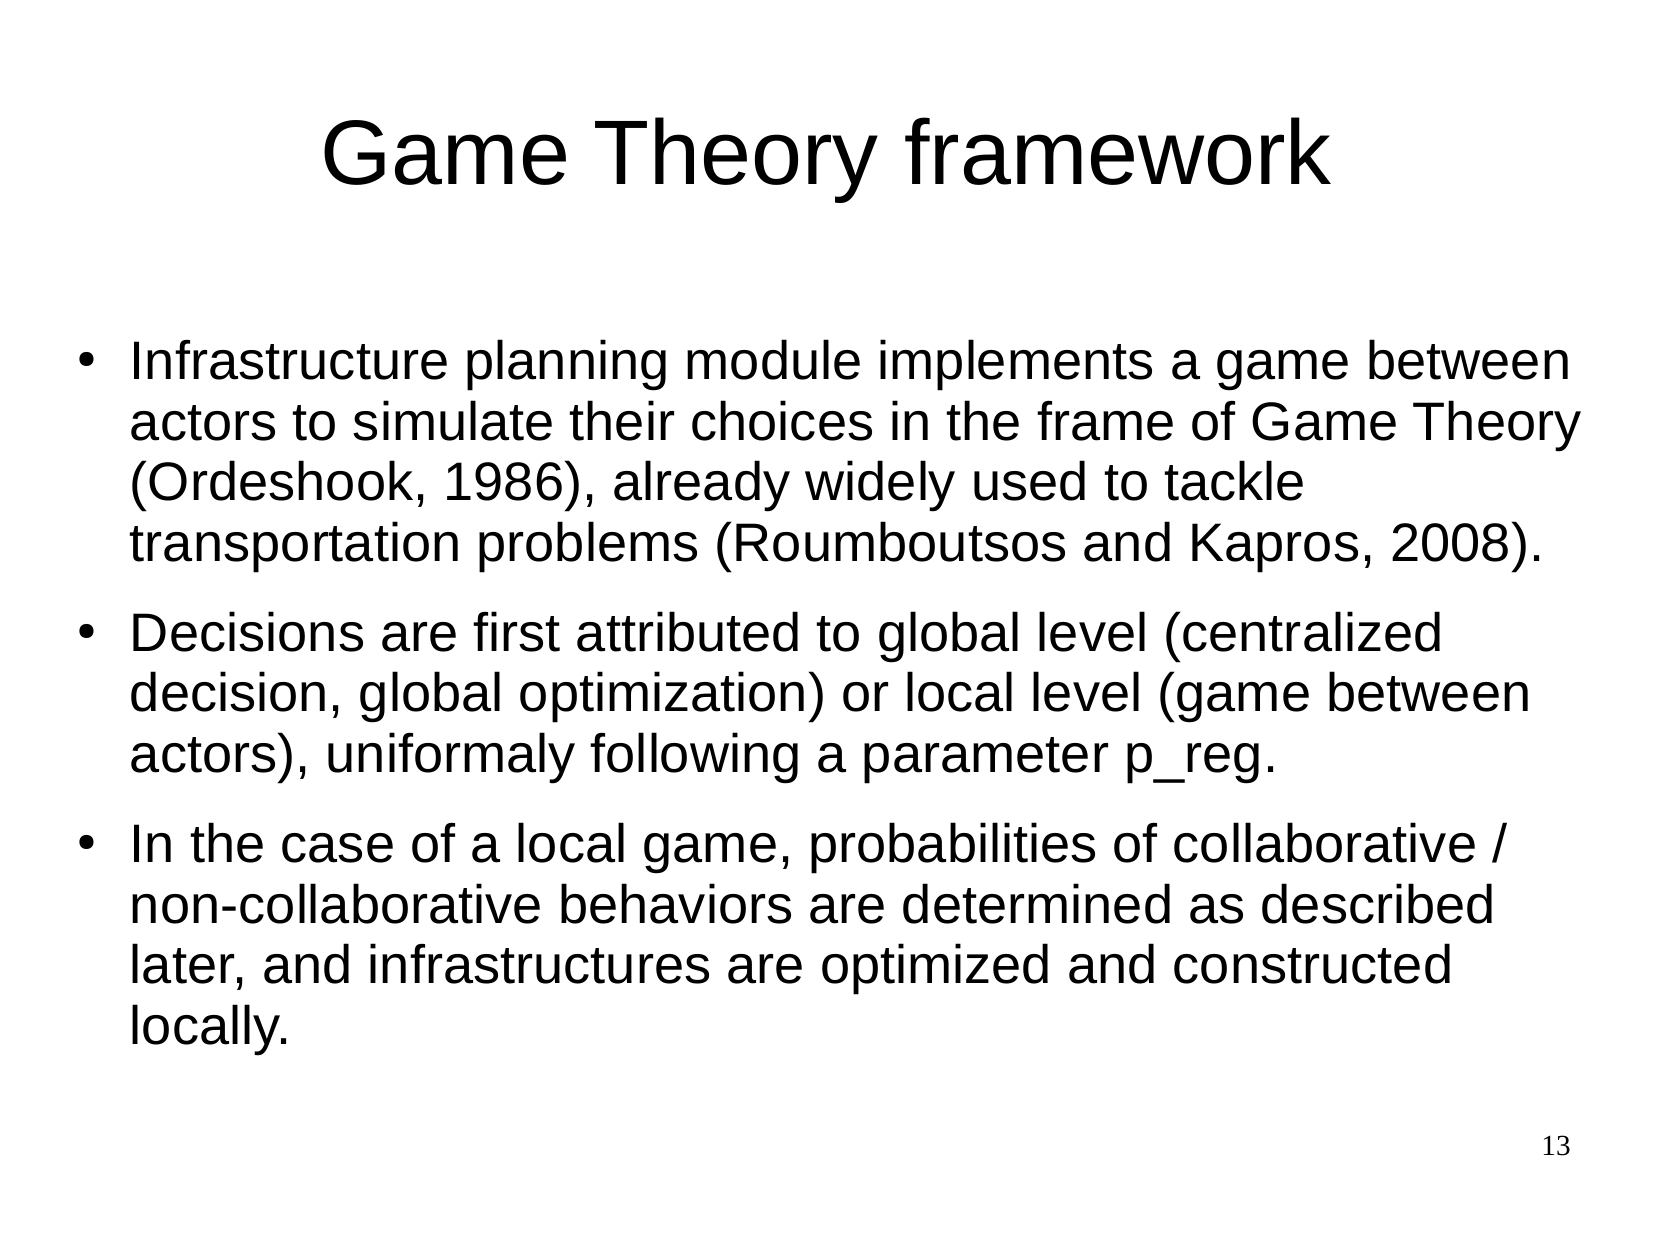

# Game Theory framework
Infrastructure planning module implements a game between actors to simulate their choices in the frame of Game Theory (Ordeshook, 1986), already widely used to tackle transportation problems (Roumboutsos and Kapros, 2008).
Decisions are first attributed to global level (centralized decision, global optimization) or local level (game between actors), uniformaly following a parameter p_reg.
In the case of a local game, probabilities of collaborative / non-collaborative behaviors are determined as described later, and infrastructures are optimized and constructed locally.
13